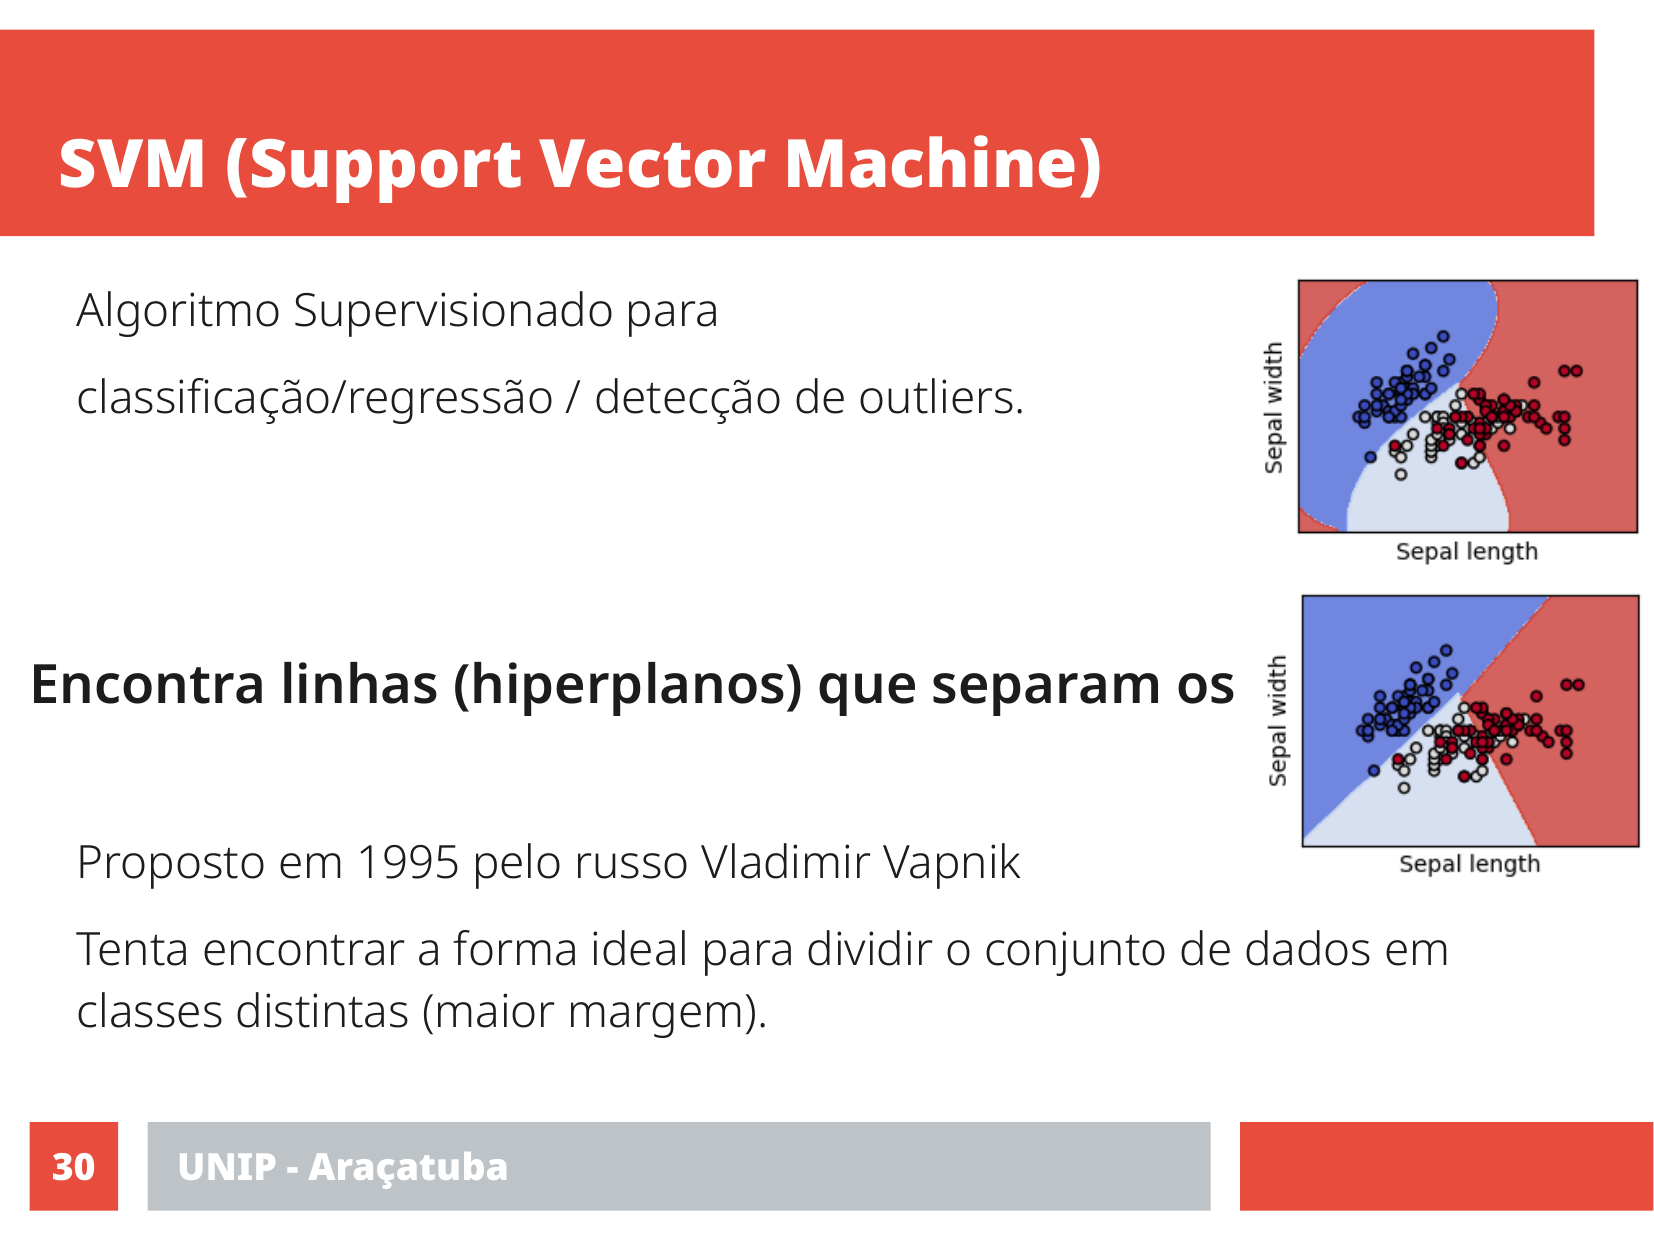

# SVM (Support Vector Machine)
Algoritmo Supervisionado para
classificação/regressão / detecção de outliers.
Encontra linhas (hiperplanos) que separam os dados.
Proposto em 1995 pelo russo Vladimir Vapnik
Tenta encontrar a forma ideal para dividir o conjunto de dados em classes distintas (maior margem).
30
UNIP - Araçatuba